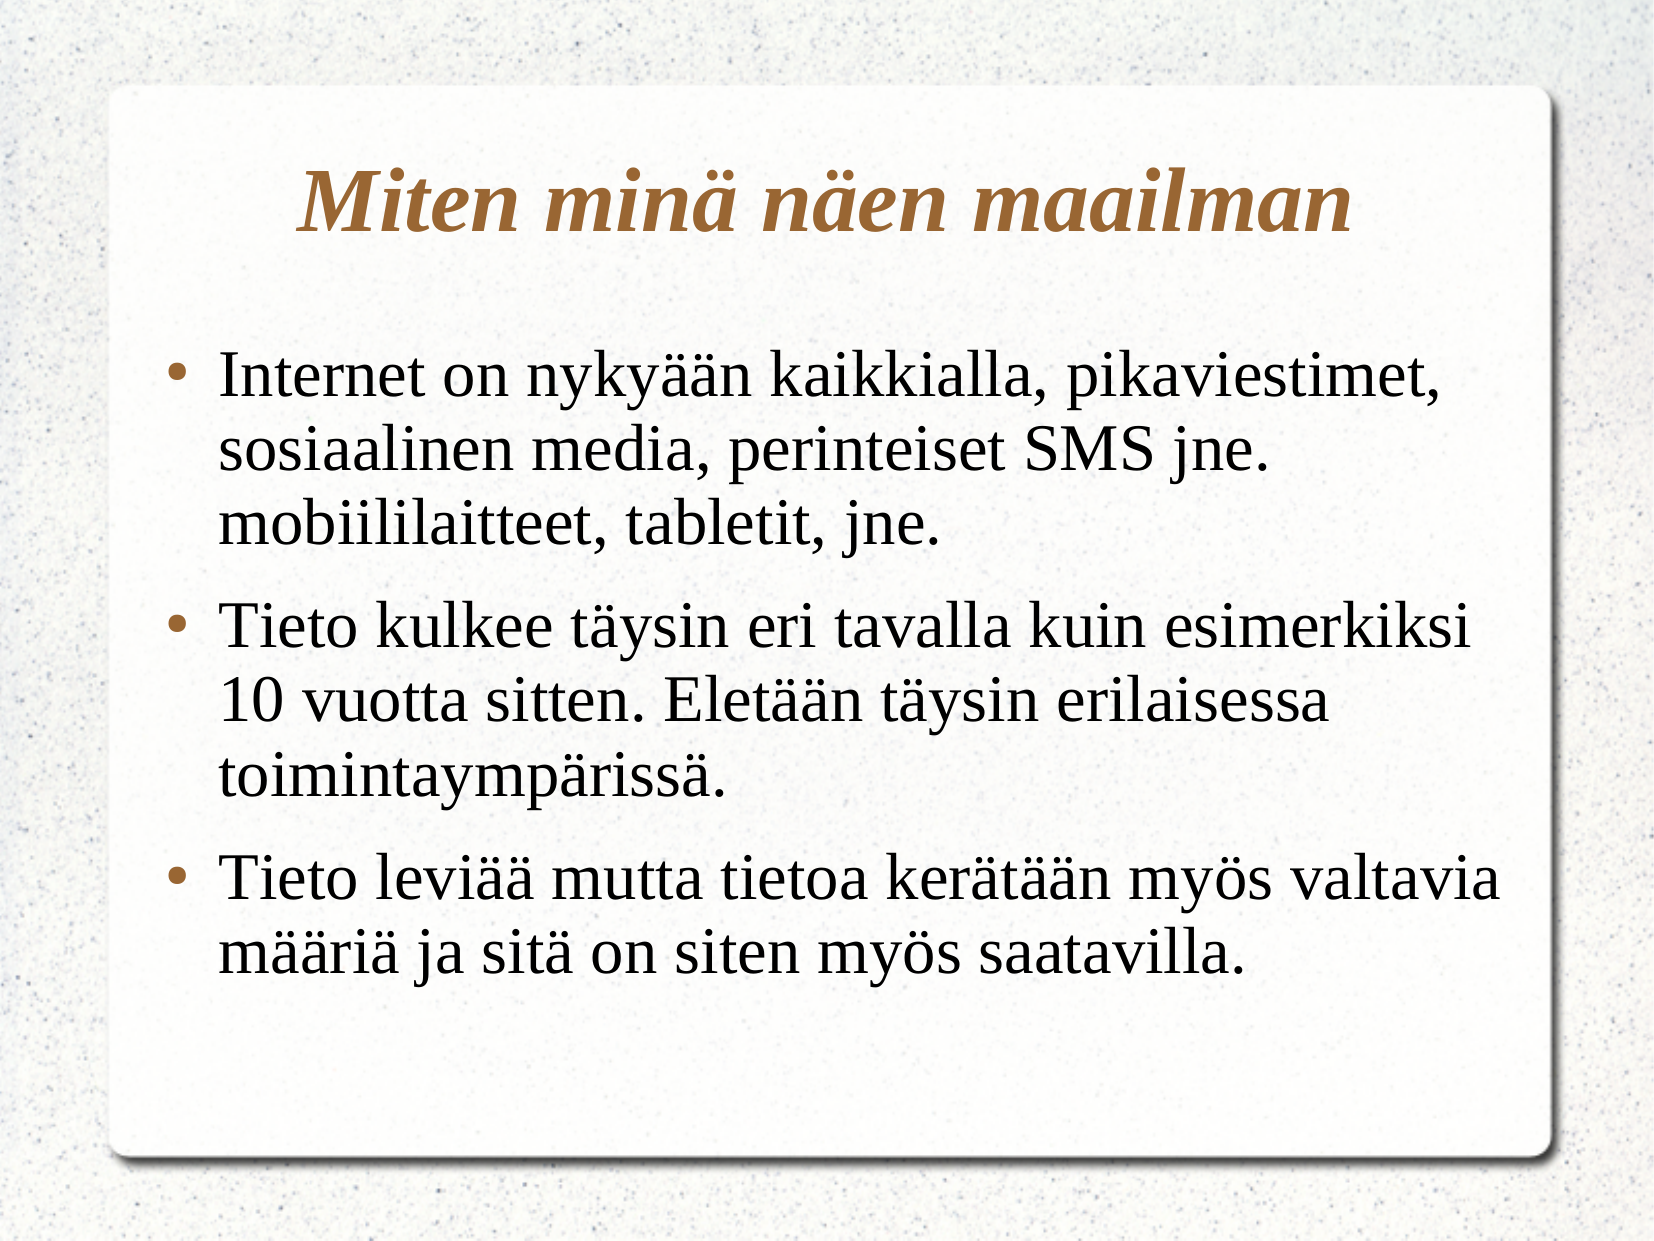

# Miten minä näen maailman
Internet on nykyään kaikkialla, pikaviestimet, sosiaalinen media, perinteiset SMS jne. mobiililaitteet, tabletit, jne.
Tieto kulkee täysin eri tavalla kuin esimerkiksi 10 vuotta sitten. Eletään täysin erilaisessa toimintaympärissä.
Tieto leviää mutta tietoa kerätään myös valtavia määriä ja sitä on siten myös saatavilla.